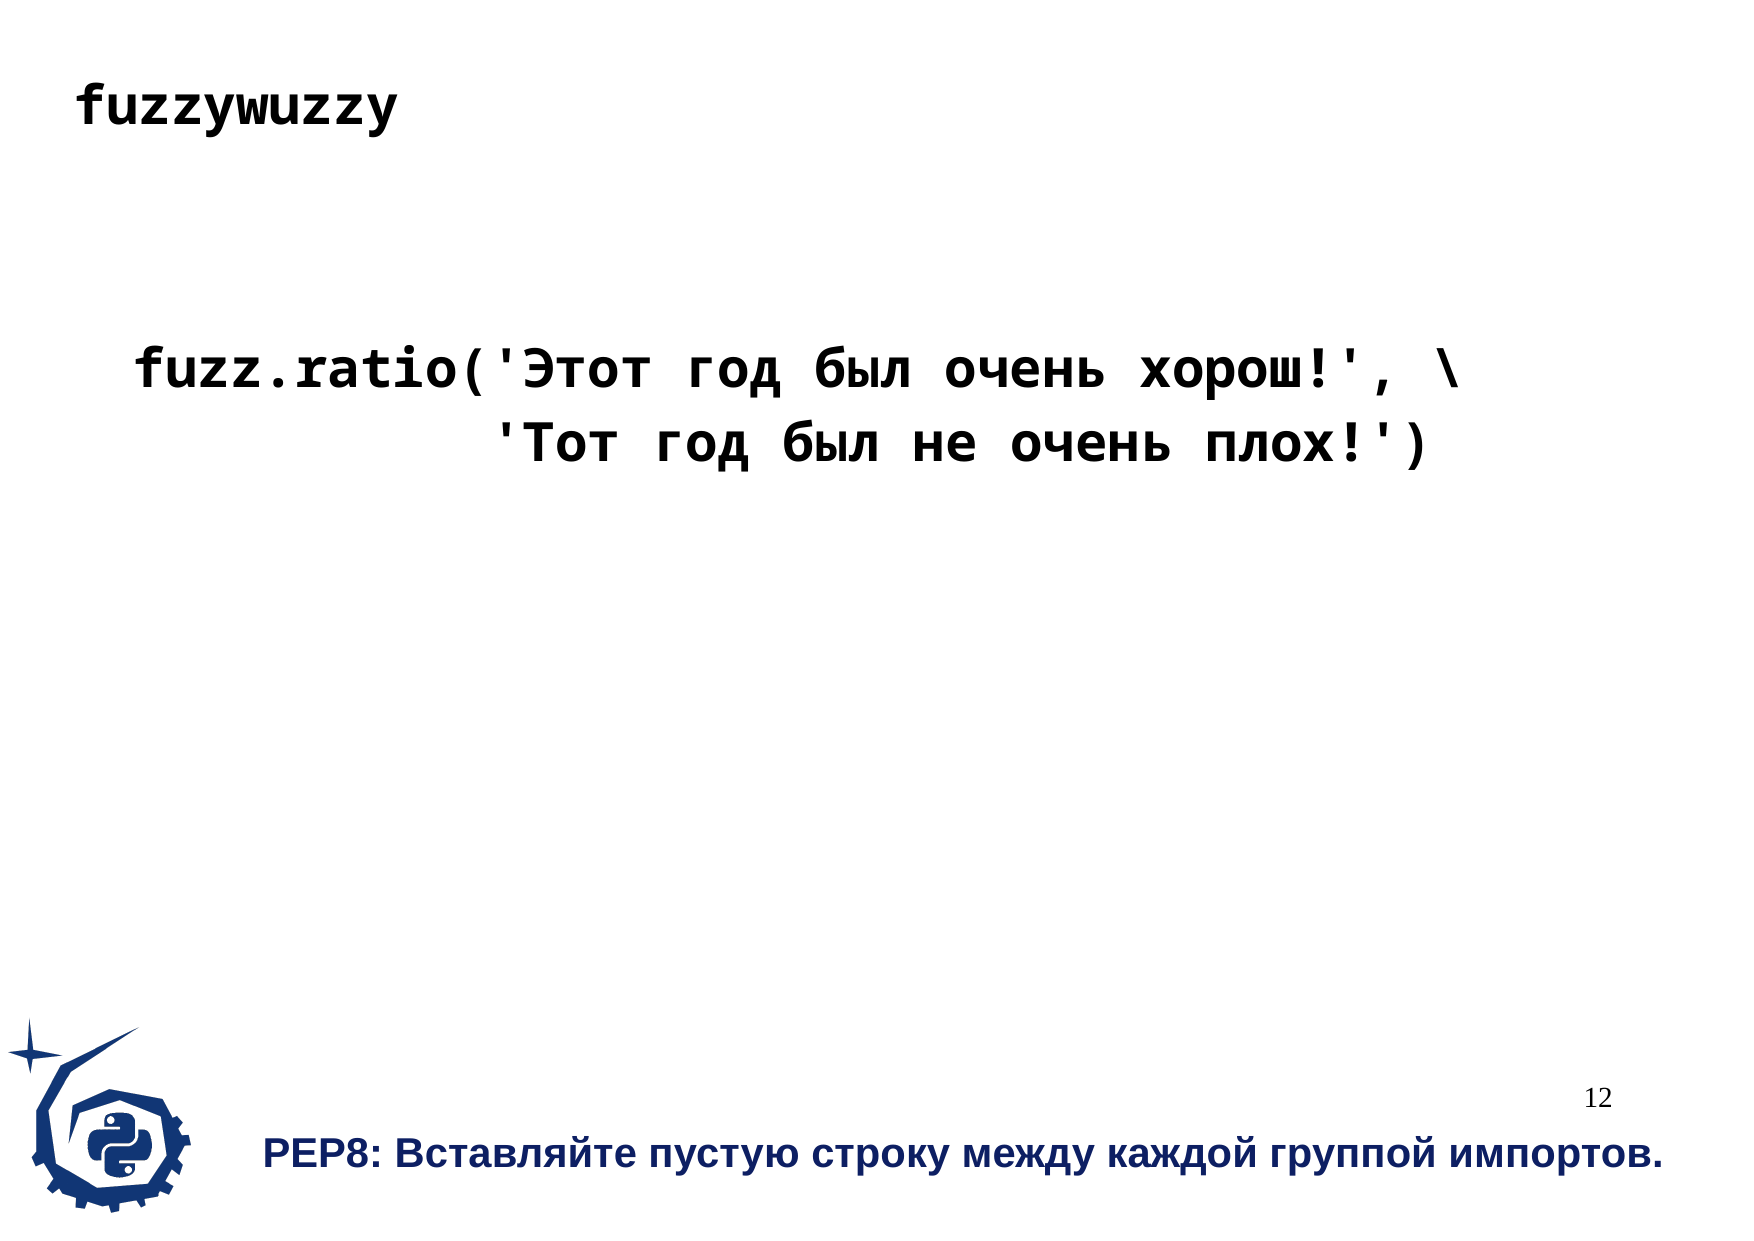

fuzzywuzzy
fuzz.ratio('Этот год был очень хорош!', \
 'Тот год был не очень плох!')
12
PEP8: Вставляйте пустую строку между каждой группой импортов.